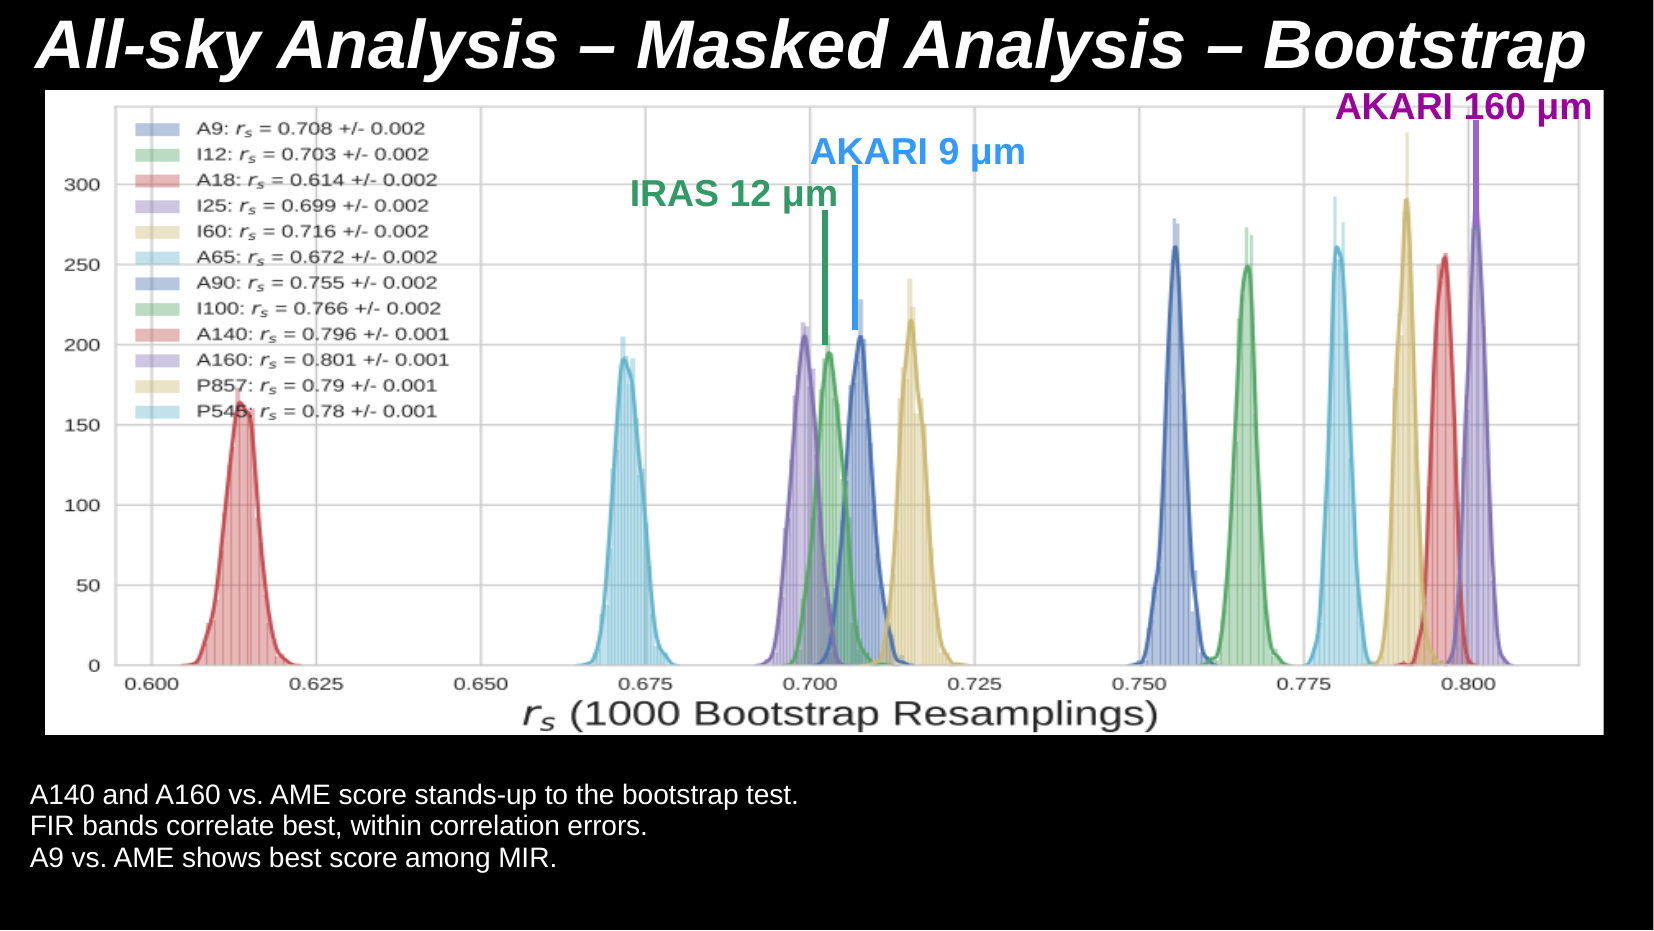

# All-sky Analysis – Masked Analysis – Bootstrap
AKARI 160 μm
AKARI 9 μm
IRAS 12 μm
A140 and A160 vs. AME score stands-up to the bootstrap test.
FIR bands correlate best, within correlation errors.
A9 vs. AME shows best score among MIR.